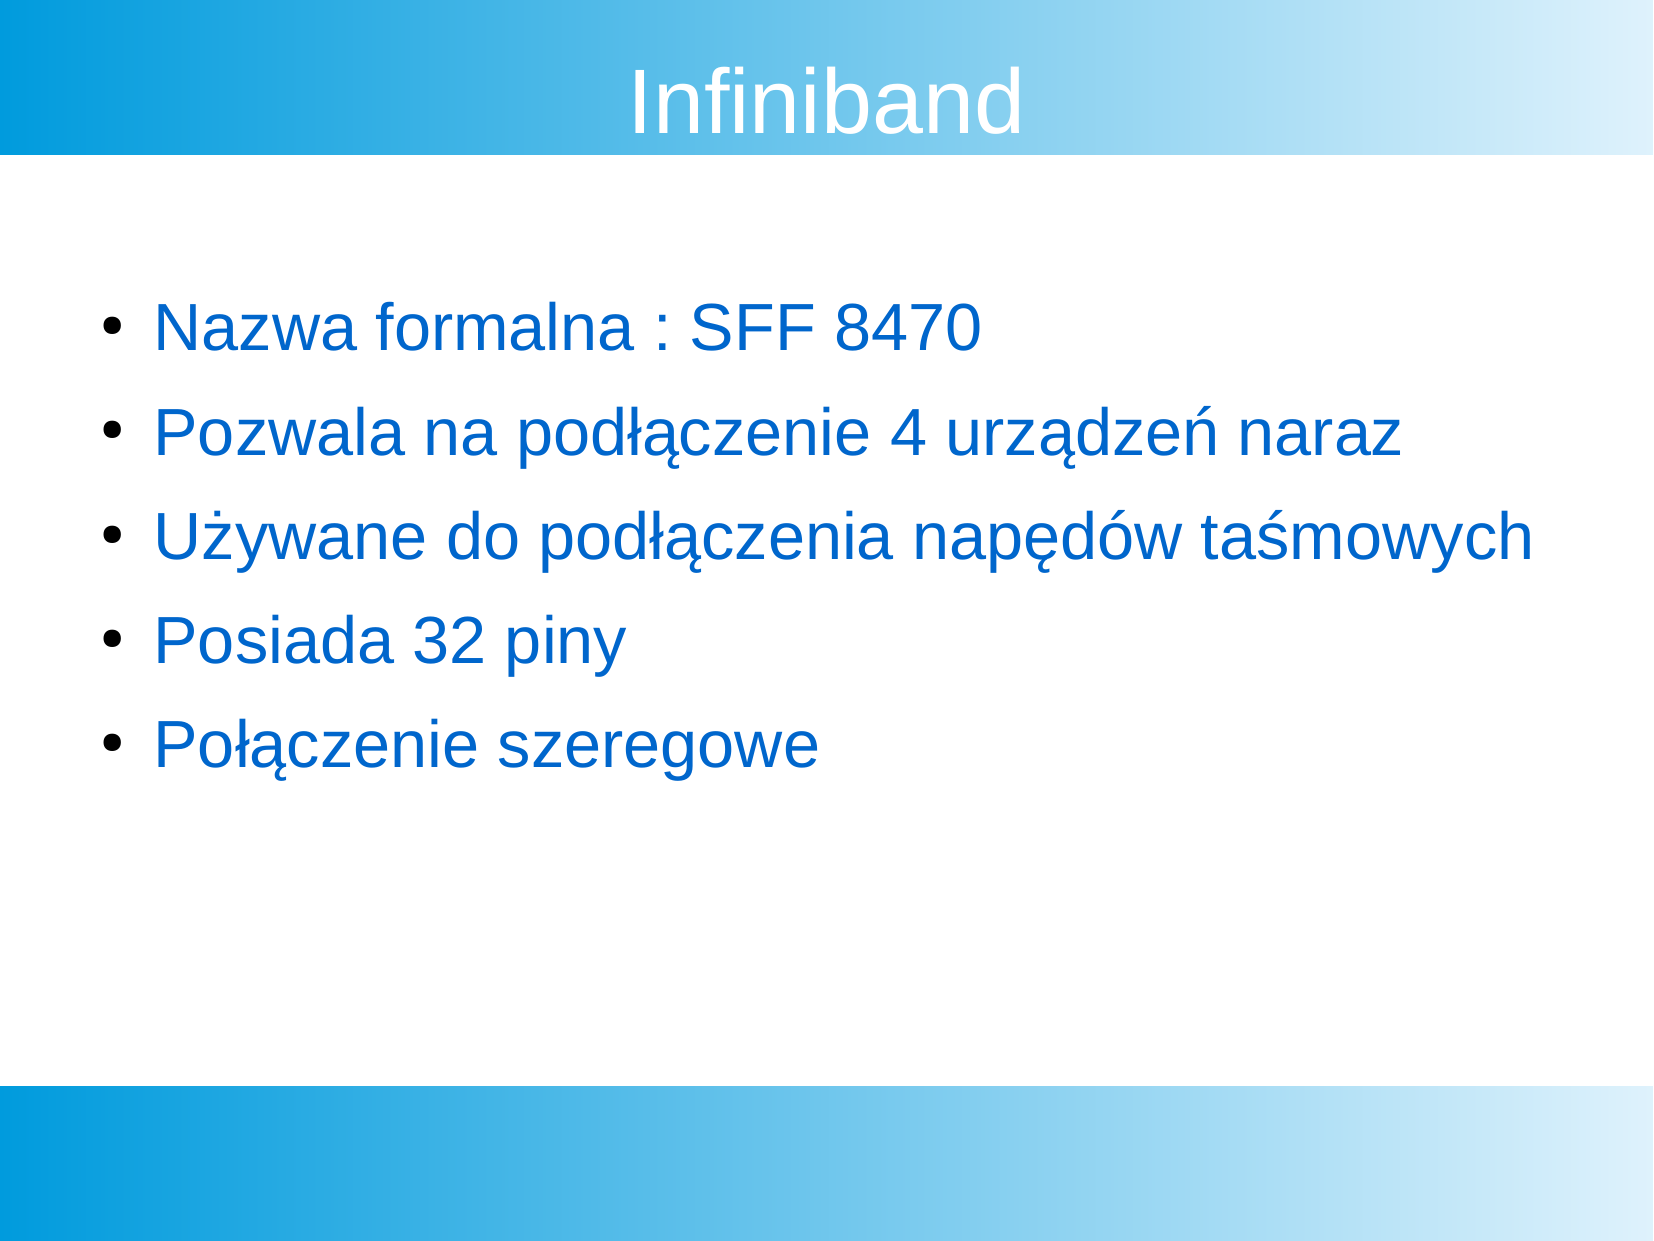

# Infiniband
Nazwa formalna : SFF 8470
Pozwala na podłączenie 4 urządzeń naraz
Używane do podłączenia napędów taśmowych
Posiada 32 piny
Połączenie szeregowe